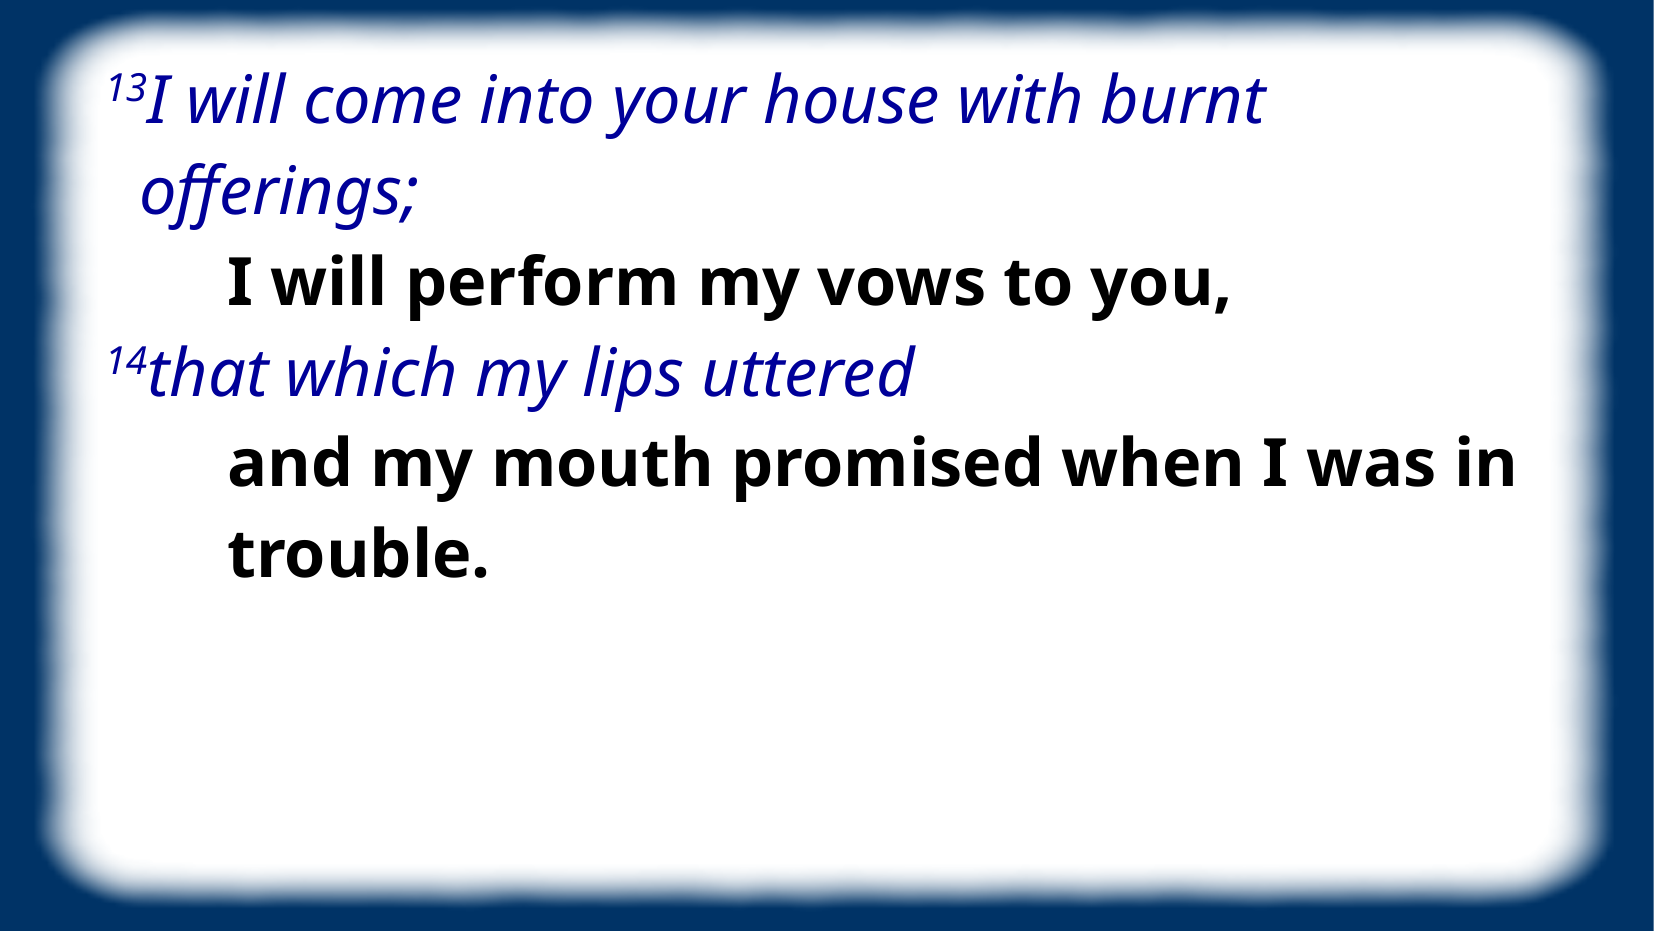

13I will come into your house with burnt
 offerings;
 I will perform my vows to you,
14that which my lips uttered
 and my mouth promised when I was in
 trouble.